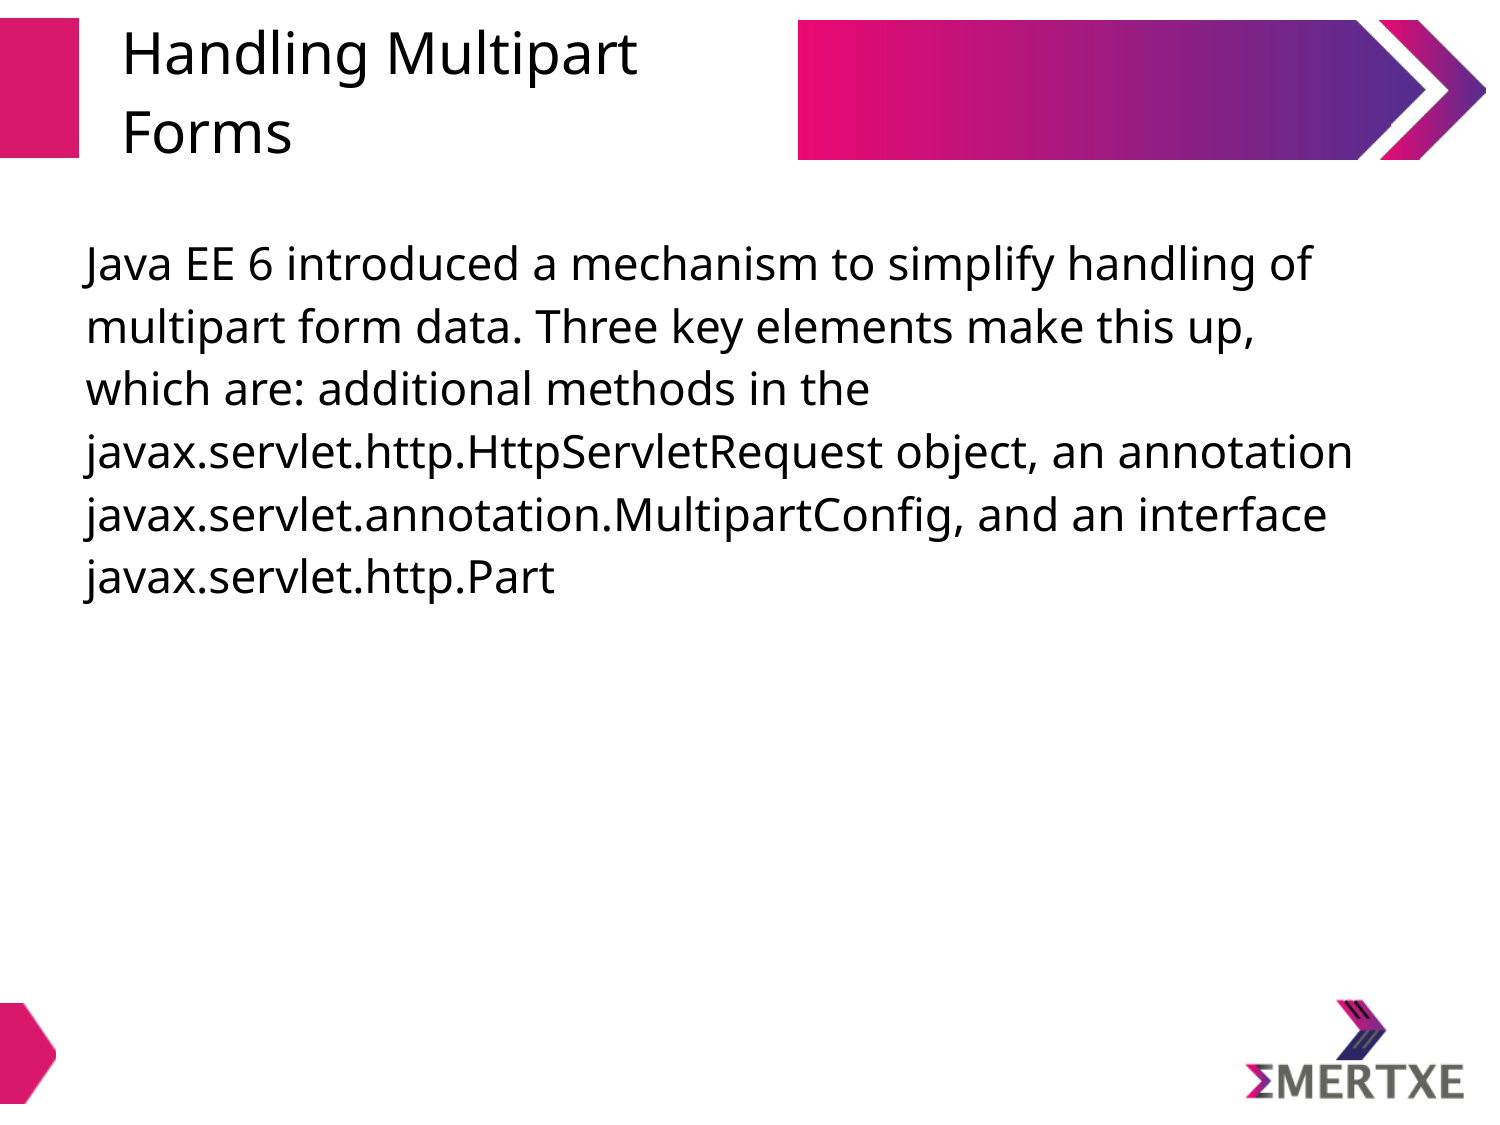

Handling Multipart Forms
Java EE 6 introduced a mechanism to simplify handling of multipart form data. Three key elements make this up, which are: additional methods in the javax.servlet.http.HttpServletRequest object, an annotation javax.servlet.annotation.MultipartConfig, and an interface
javax.servlet.http.Part